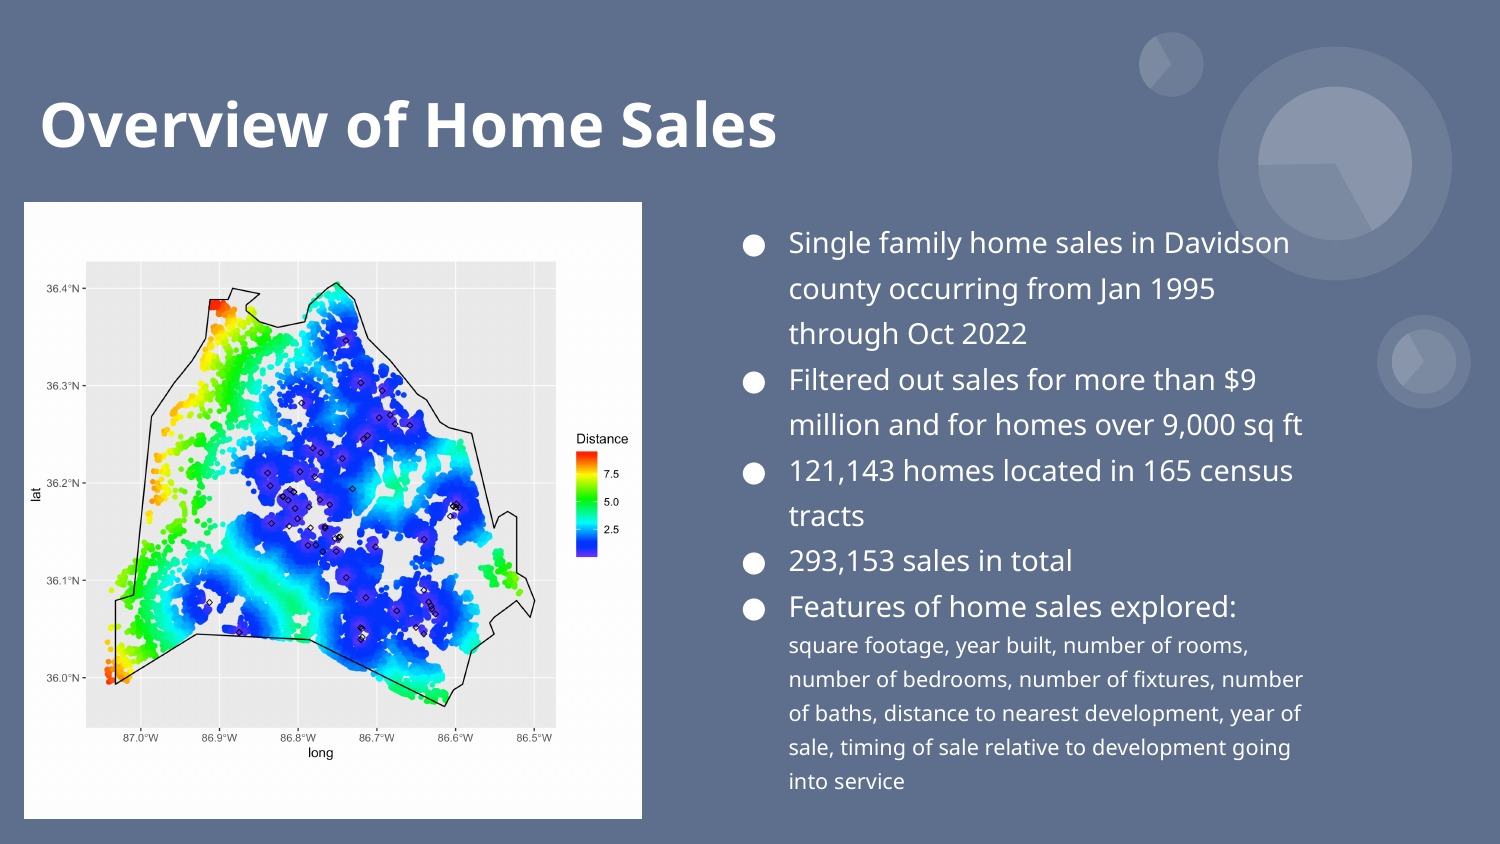

# Overview of Home Sales
Single family home sales in Davidson county occurring from Jan 1995 through Oct 2022
Filtered out sales for more than $9 million and for homes over 9,000 sq ft
121,143 homes located in 165 census tracts
293,153 sales in total
Features of home sales explored: square footage, year built, number of rooms, number of bedrooms, number of fixtures, number of baths, distance to nearest development, year of sale, timing of sale relative to development going into service